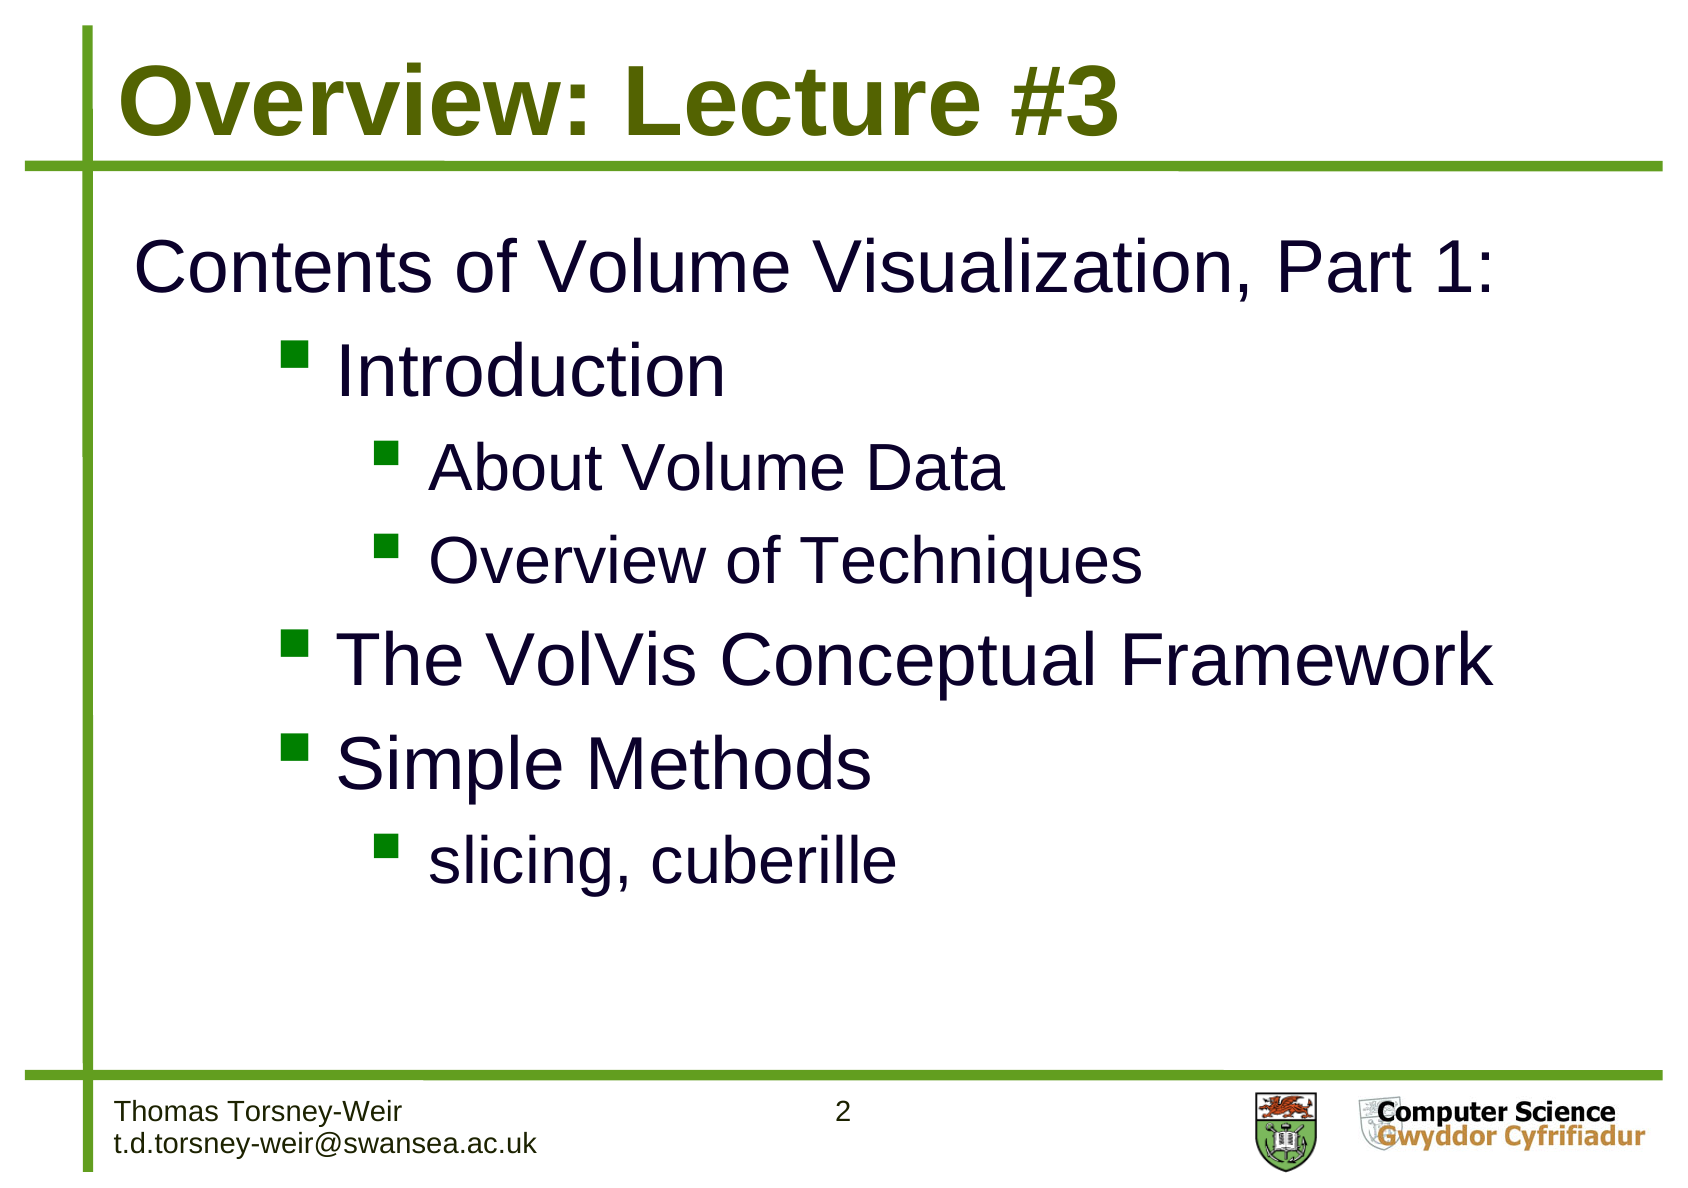

# Overview: Lecture #3
Contents of Volume Visualization, Part 1:
Introduction
About Volume Data
Overview of Techniques
The VolVis Conceptual Framework
Simple Methods
slicing, cuberille